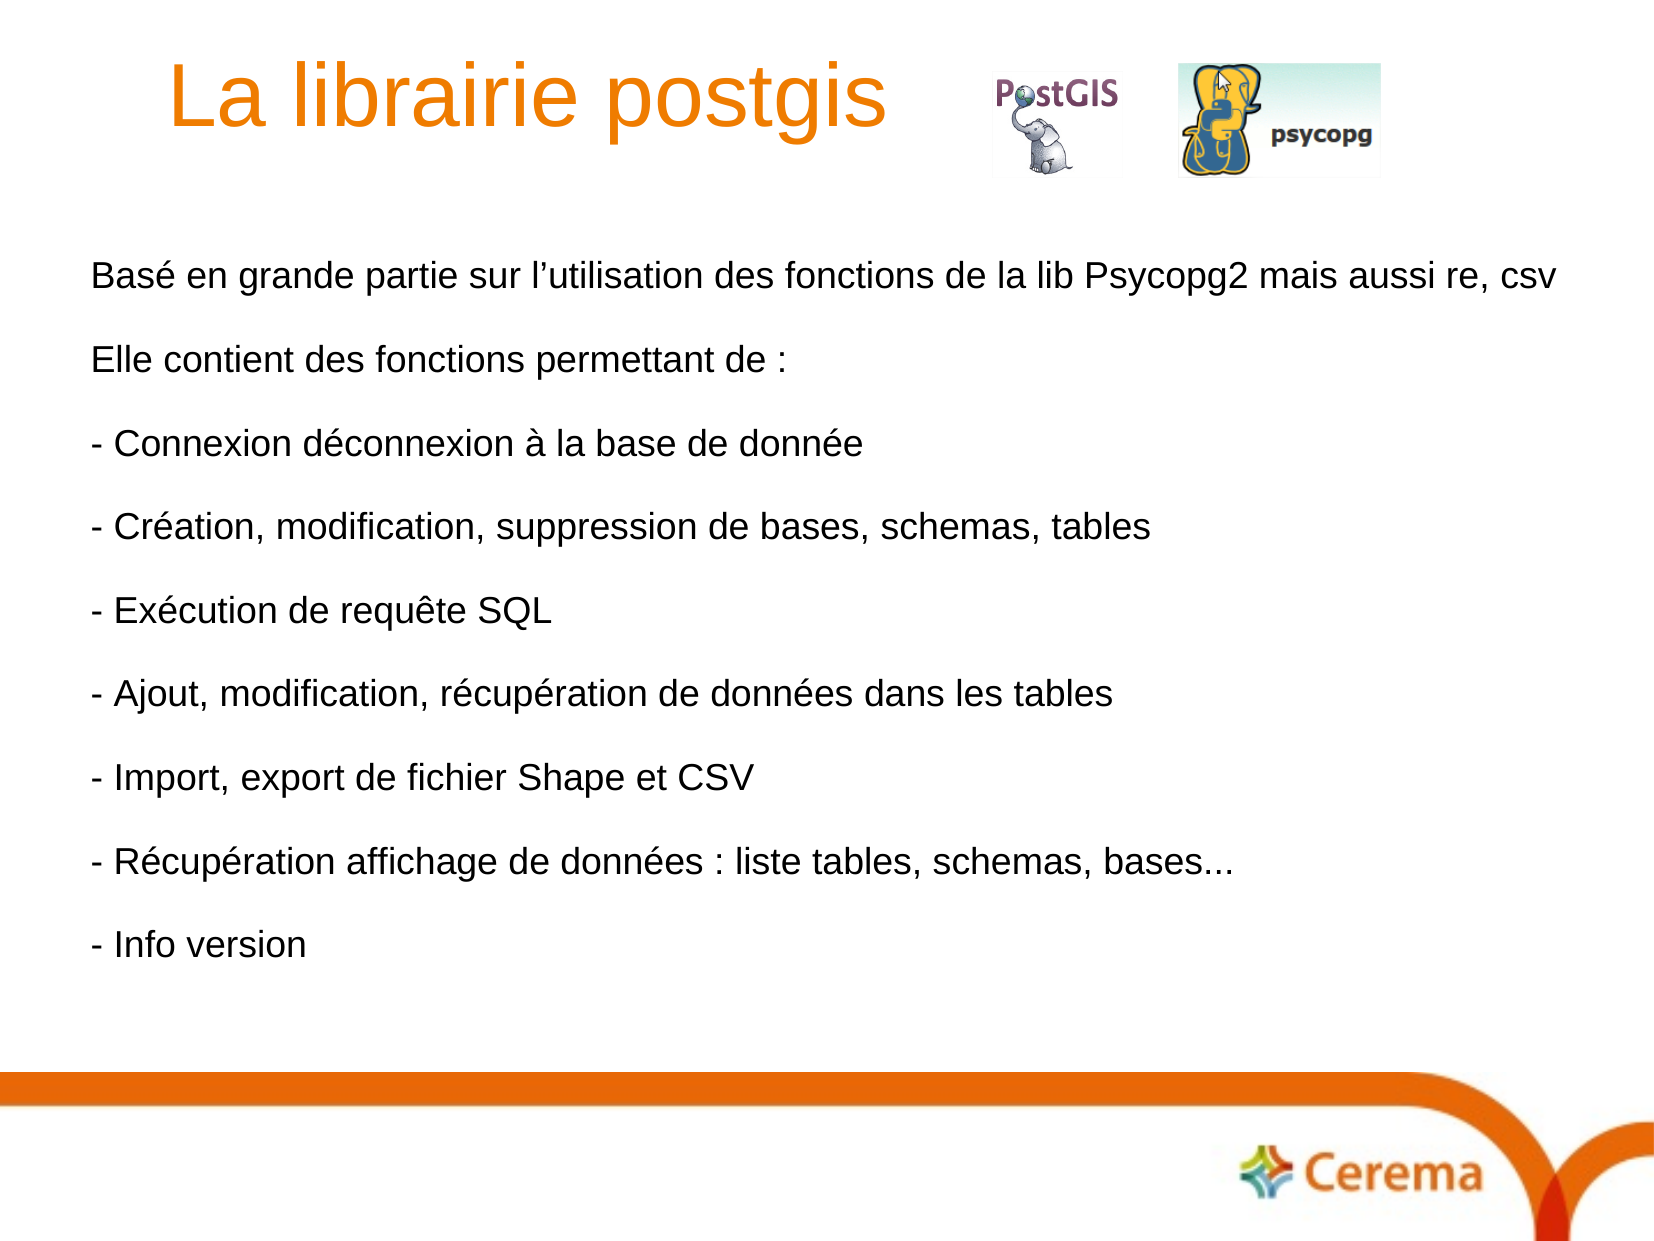

La librairie postgis
Basé en grande partie sur l’utilisation des fonctions de la lib Psycopg2 mais aussi re, csv
Elle contient des fonctions permettant de :
- Connexion déconnexion à la base de donnée
- Création, modification, suppression de bases, schemas, tables
- Exécution de requête SQL
- Ajout, modification, récupération de données dans les tables
- Import, export de fichier Shape et CSV
- Récupération affichage de données : liste tables, schemas, bases...
- Info version